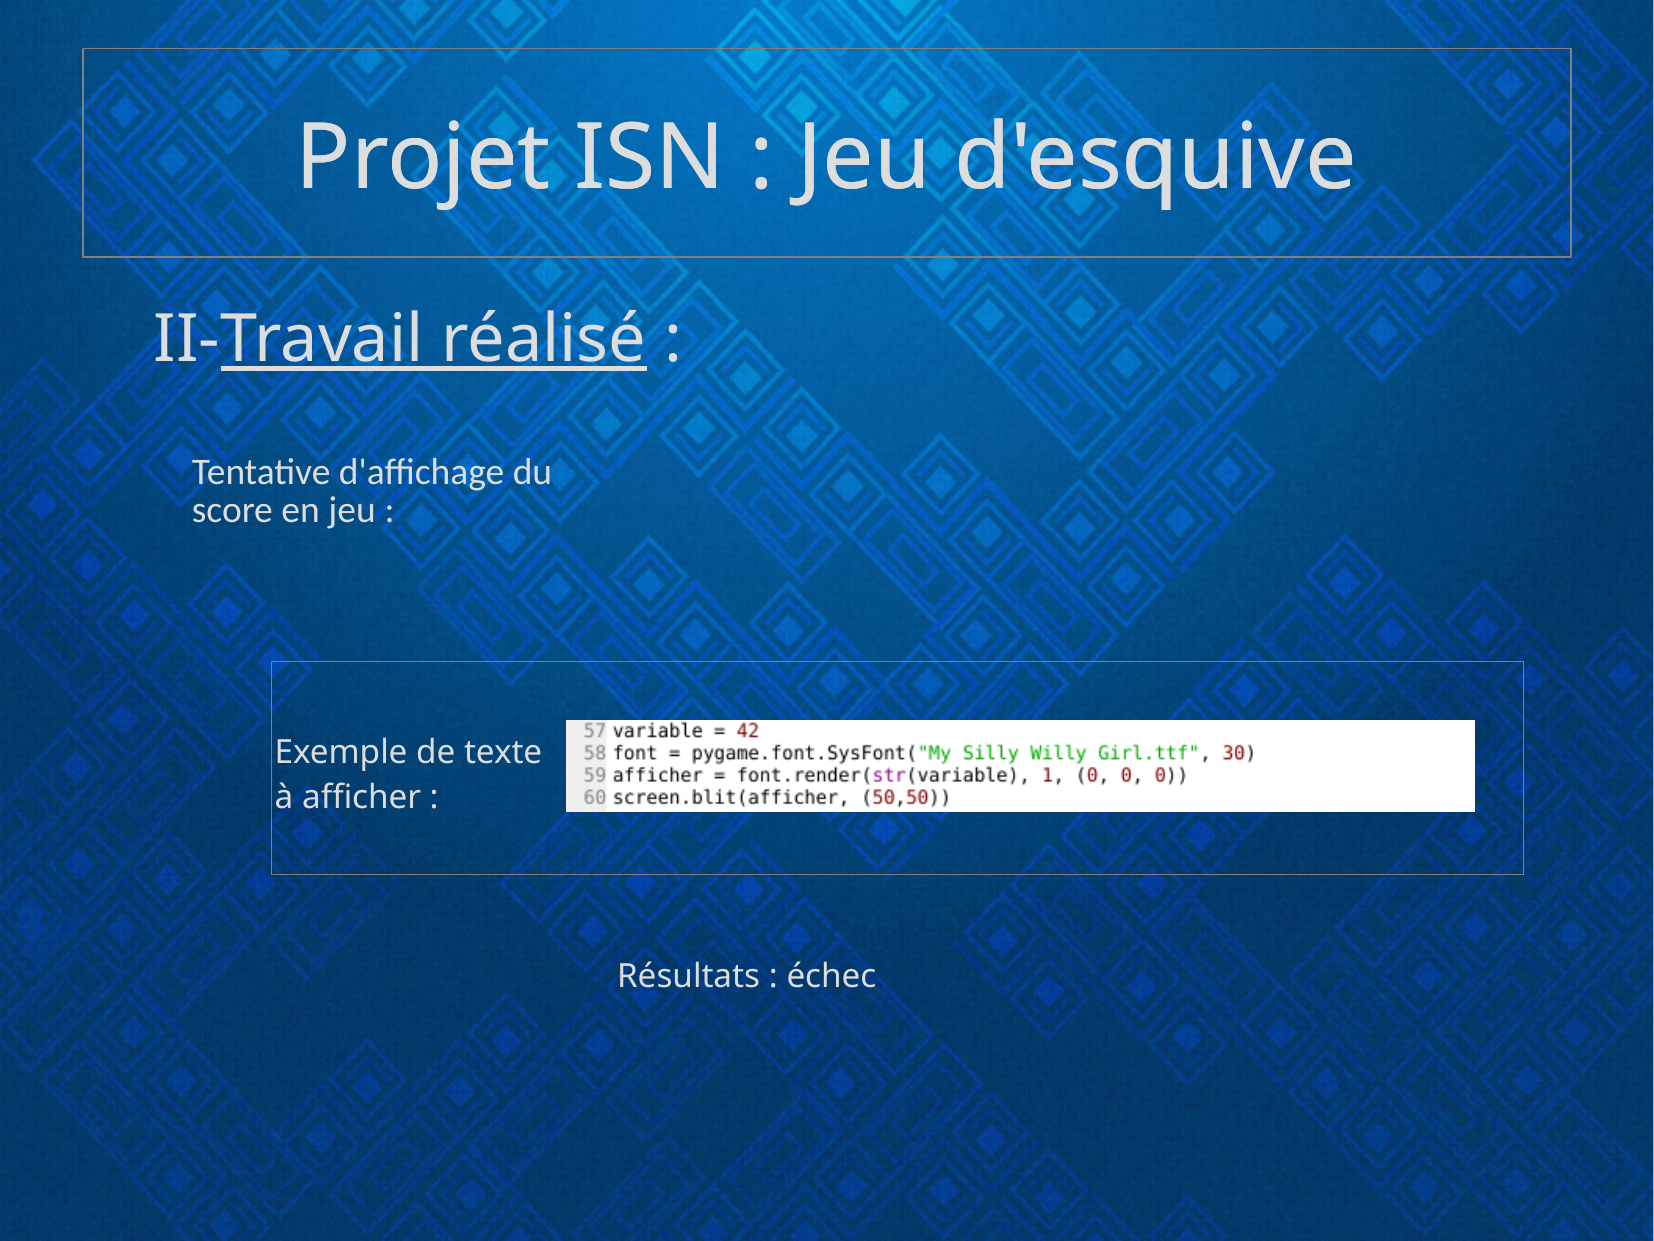

Projet ISN : Jeu d'esquive
# Projet ISN : Jeu d'esquive
II-Travail réalisé :
Tentative d'affichage du score en jeu :
Exemple de texte à afficher :
Résultats : échec